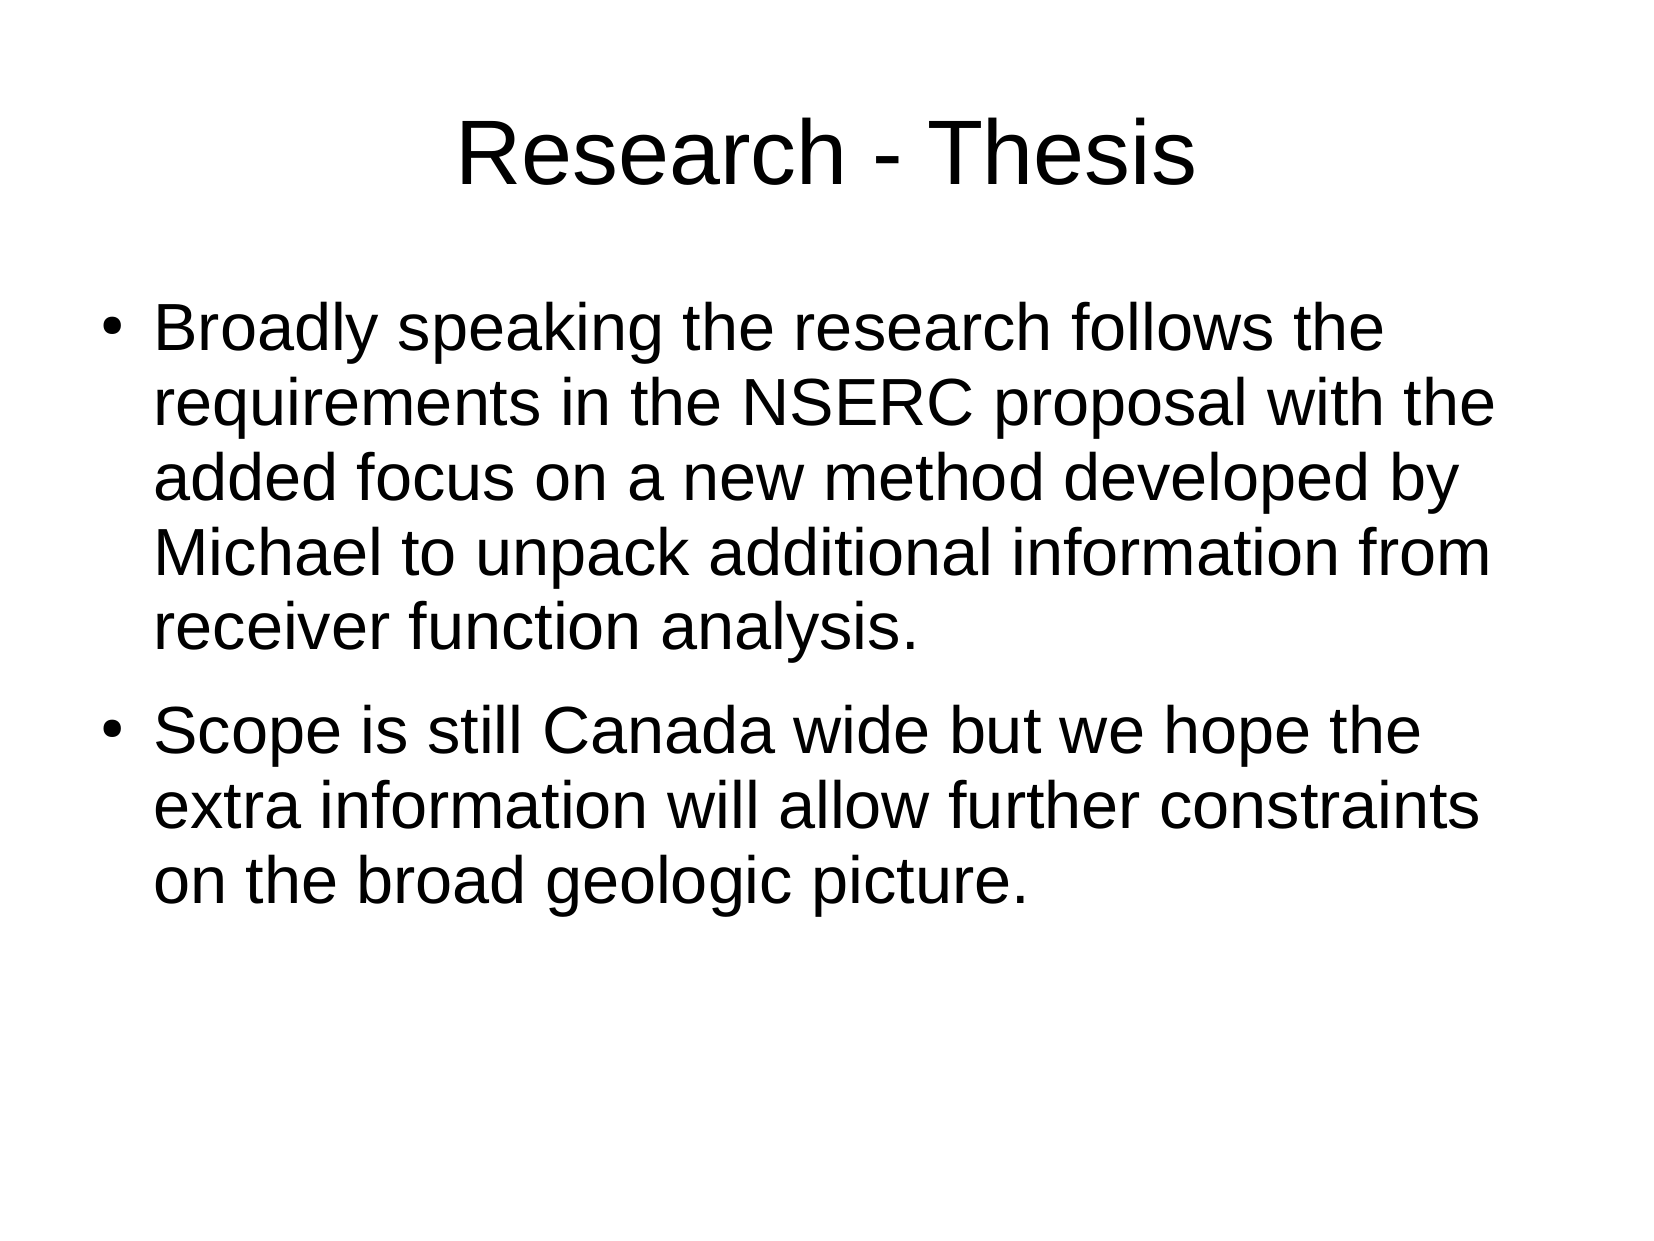

# Research - Thesis
Broadly speaking the research follows the requirements in the NSERC proposal with the added focus on a new method developed by Michael to unpack additional information from receiver function analysis.
Scope is still Canada wide but we hope the extra information will allow further constraints on the broad geologic picture.